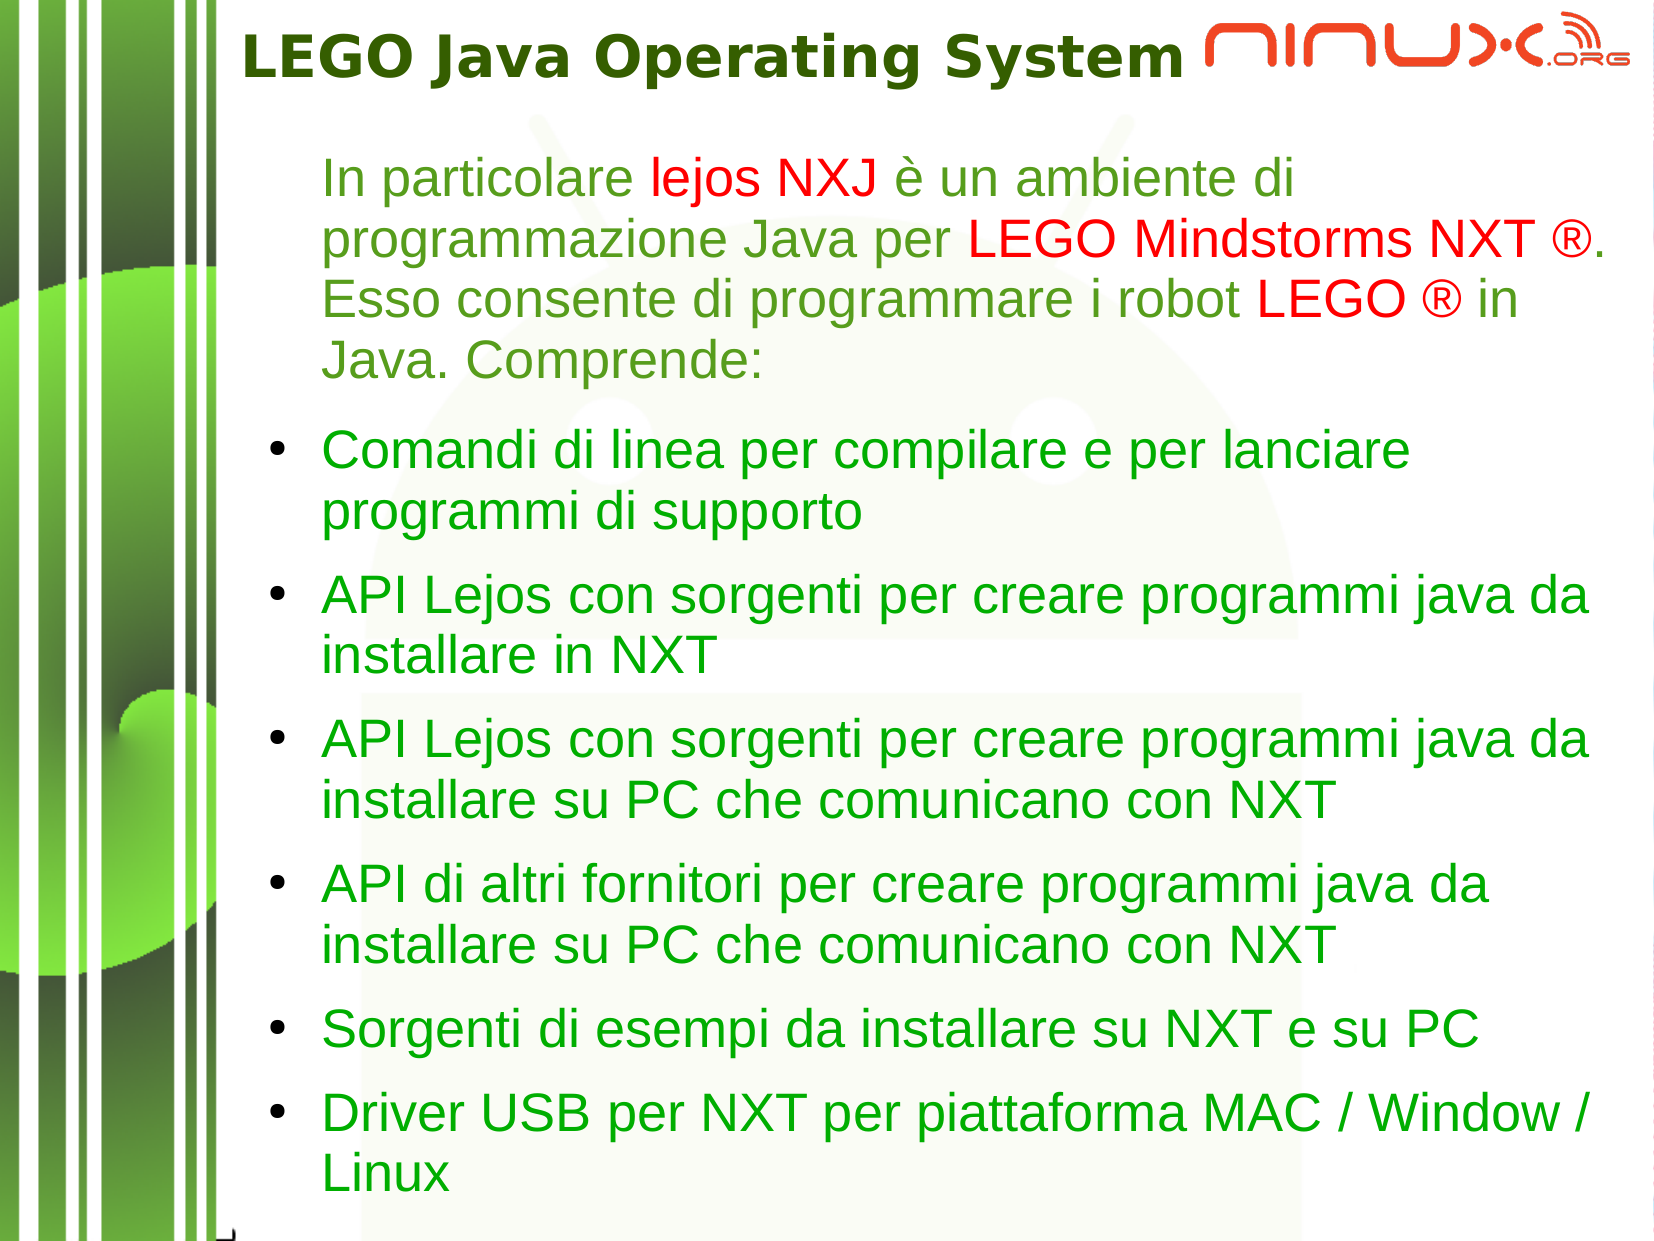

# LEGO Java Operating System
In particolare lejos NXJ è un ambiente di programmazione Java per LEGO Mindstorms NXT ®. Esso consente di programmare i robot LEGO ® in Java. Comprende:
Comandi di linea per compilare e per lanciare programmi di supporto
API Lejos con sorgenti per creare programmi java da installare in NXT
API Lejos con sorgenti per creare programmi java da installare su PC che comunicano con NXT
API di altri fornitori per creare programmi java da installare su PC che comunicano con NXT
Sorgenti di esempi da installare su NXT e su PC
Driver USB per NXT per piattaforma MAC / Window / Linux